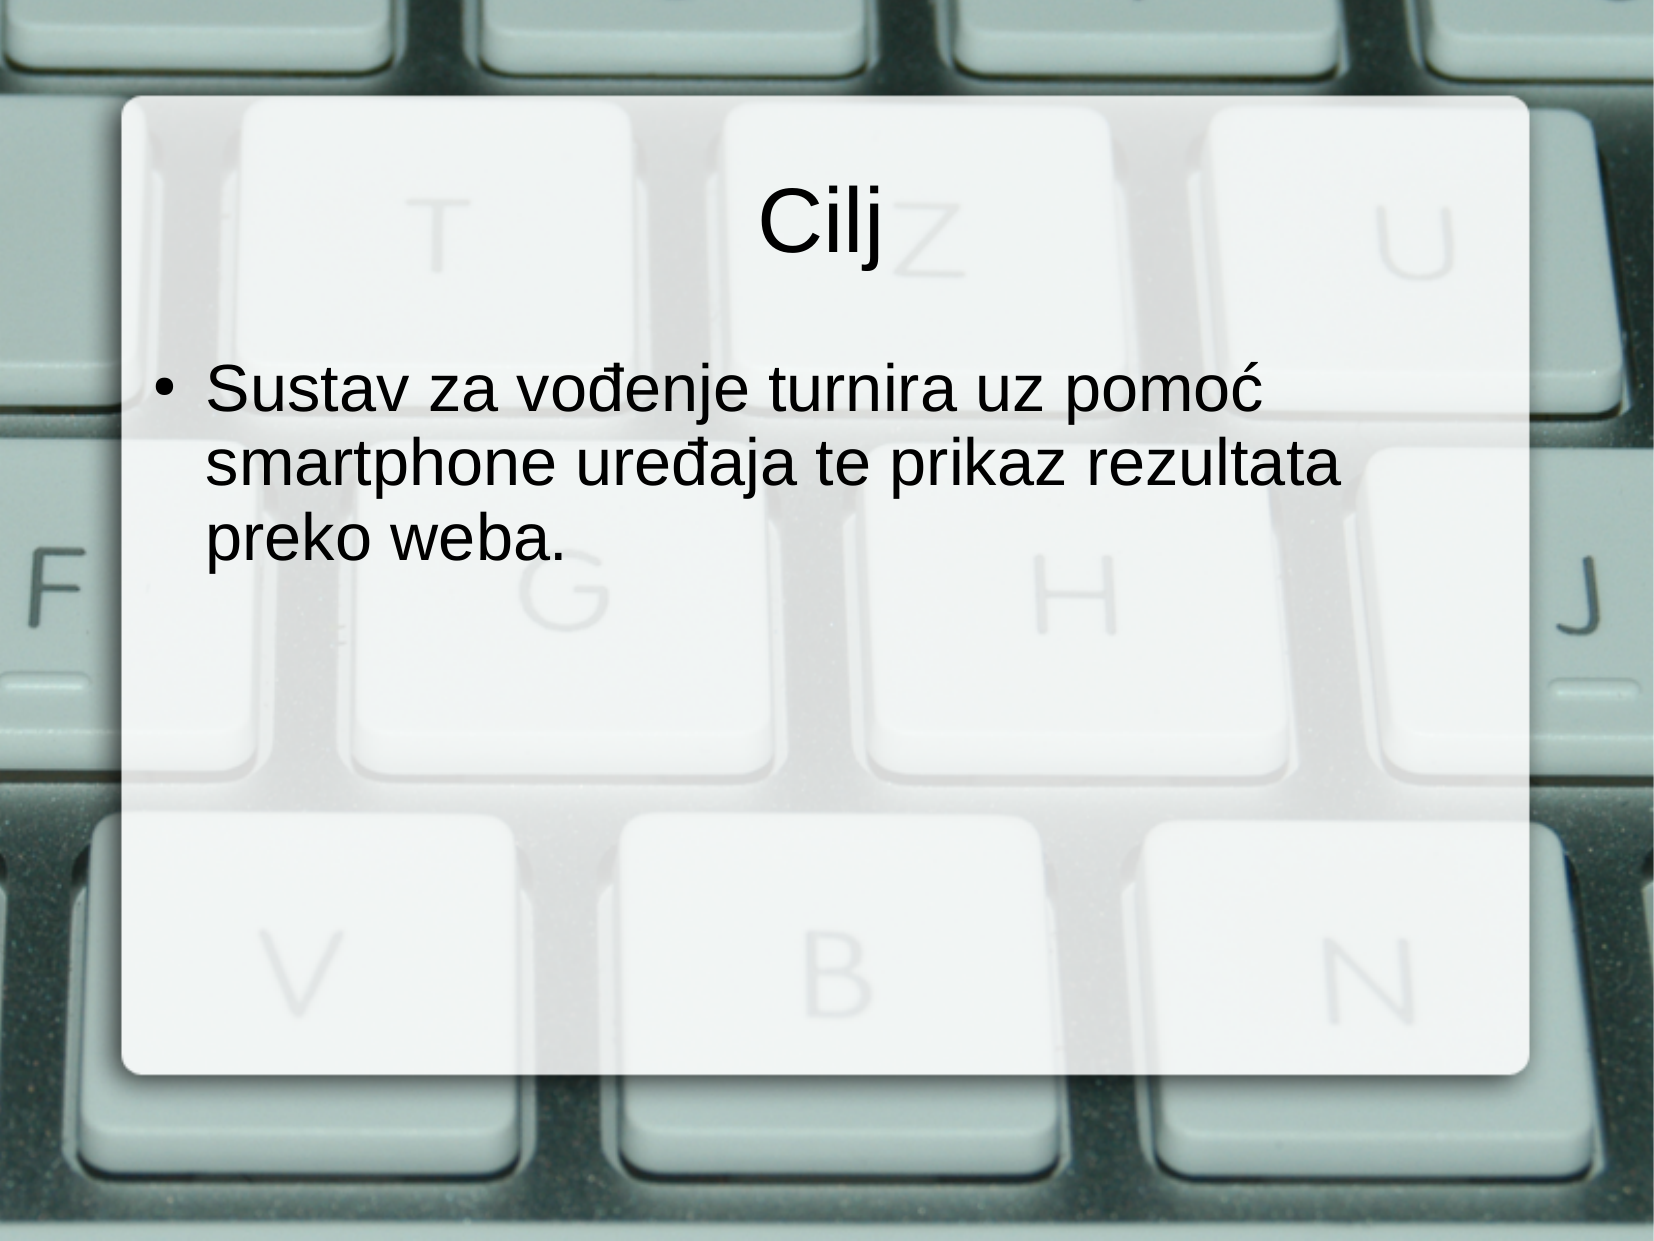

# Cilj
Sustav za vođenje turnira uz pomoć smartphone uređaja te prikaz rezultata preko weba.